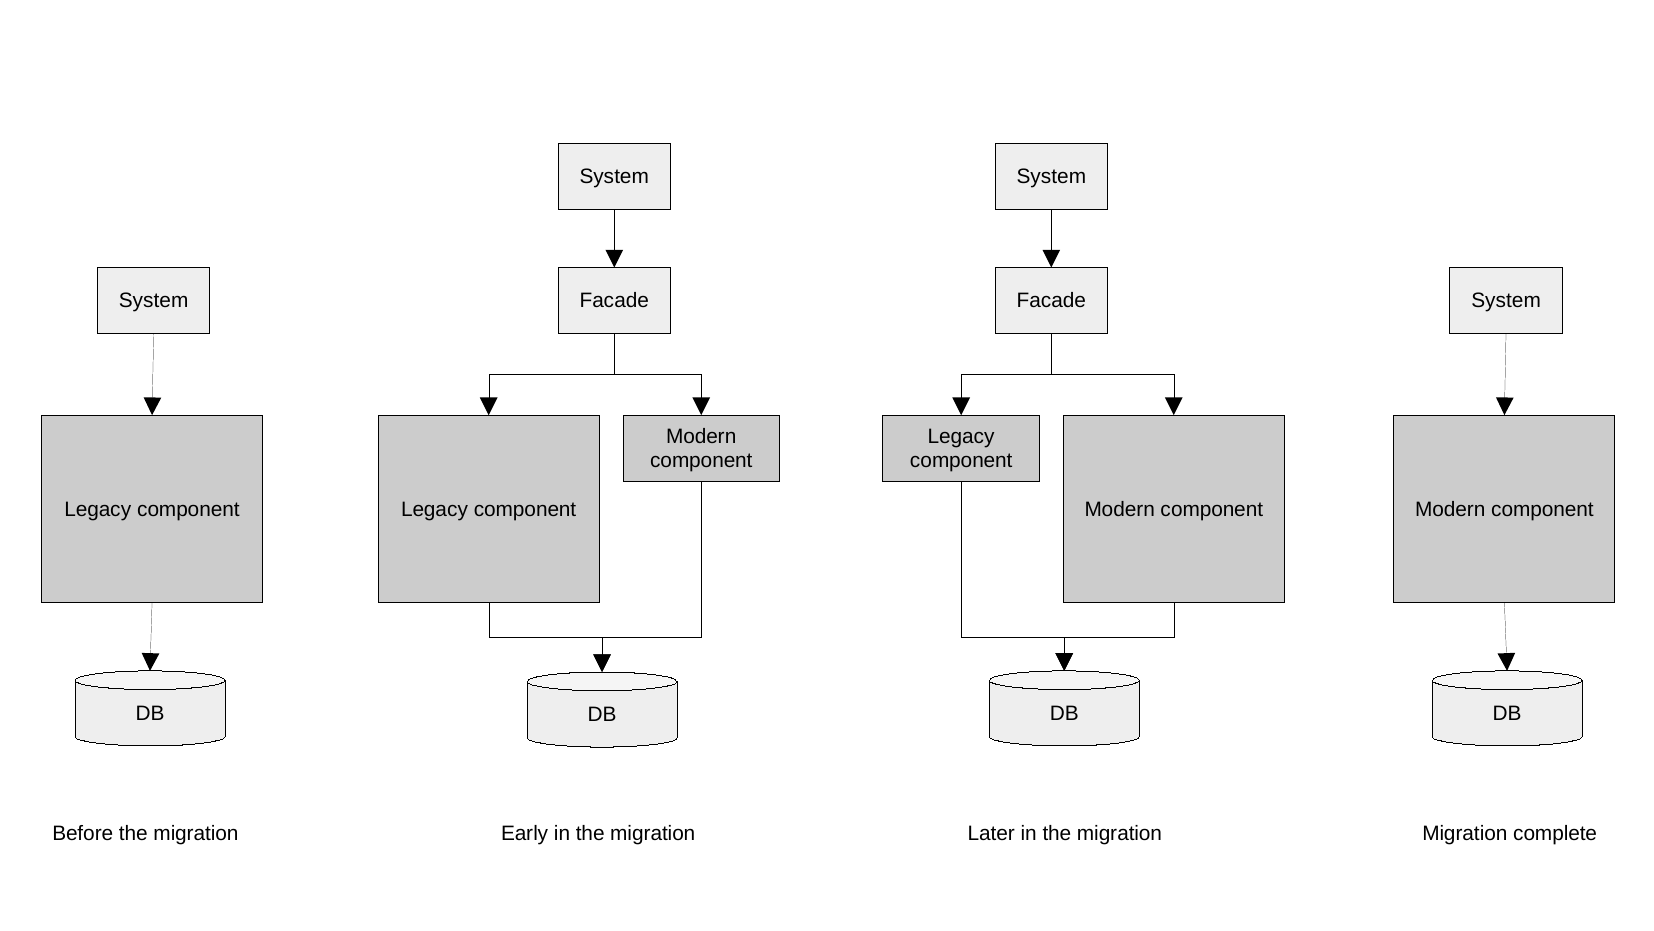

System
System
System
Facade
Facade
System
Legacy component
Legacy component
Modern component
Legacy component
Modern component
Modern component
DB
DB
DB
DB
Before the migration
Early in the migration
Later in the migration
Migration complete